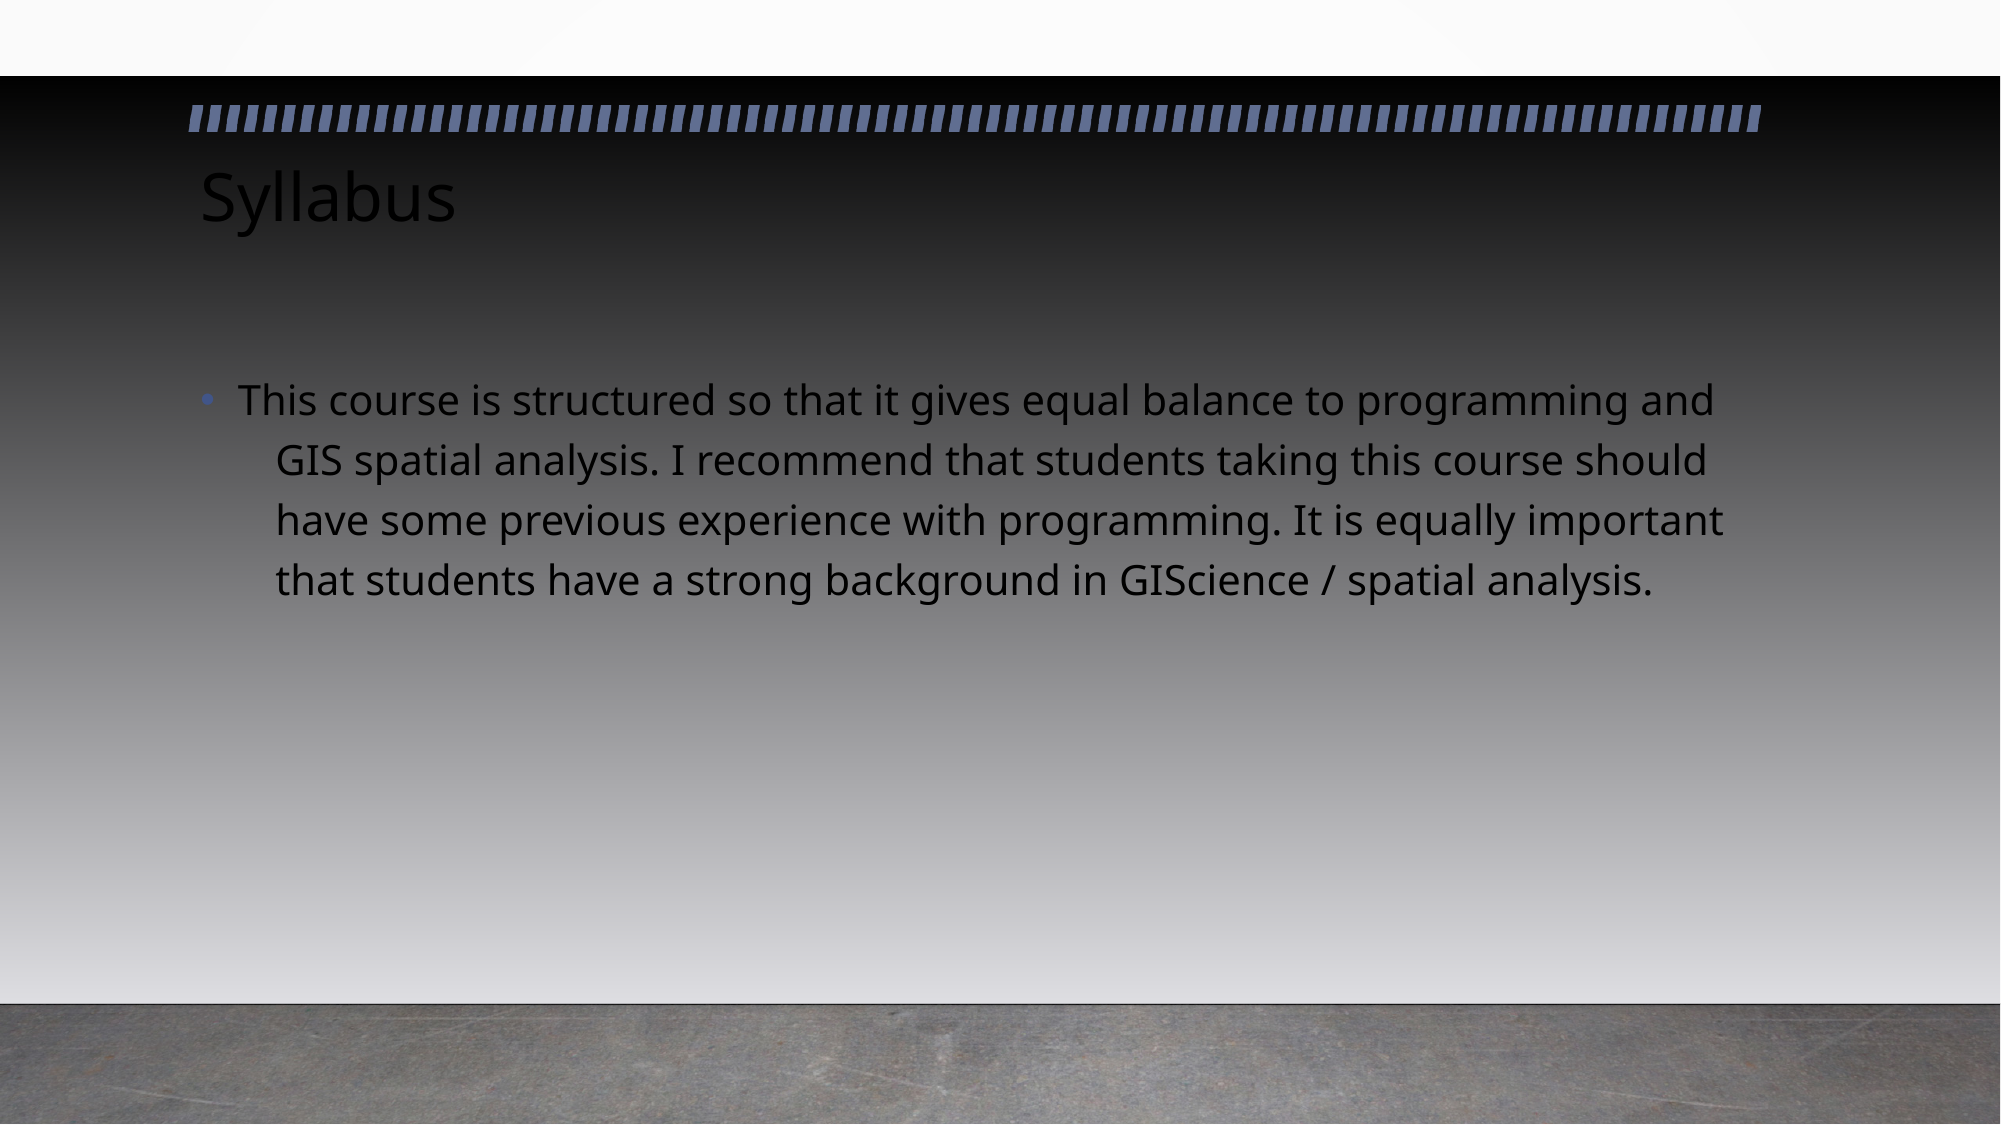

# Syllabus
This course is structured so that it gives equal balance to programming and GIS spatial analysis. I recommend that students taking this course should have some previous experience with programming. It is equally important that students have a strong background in GIScience / spatial analysis.